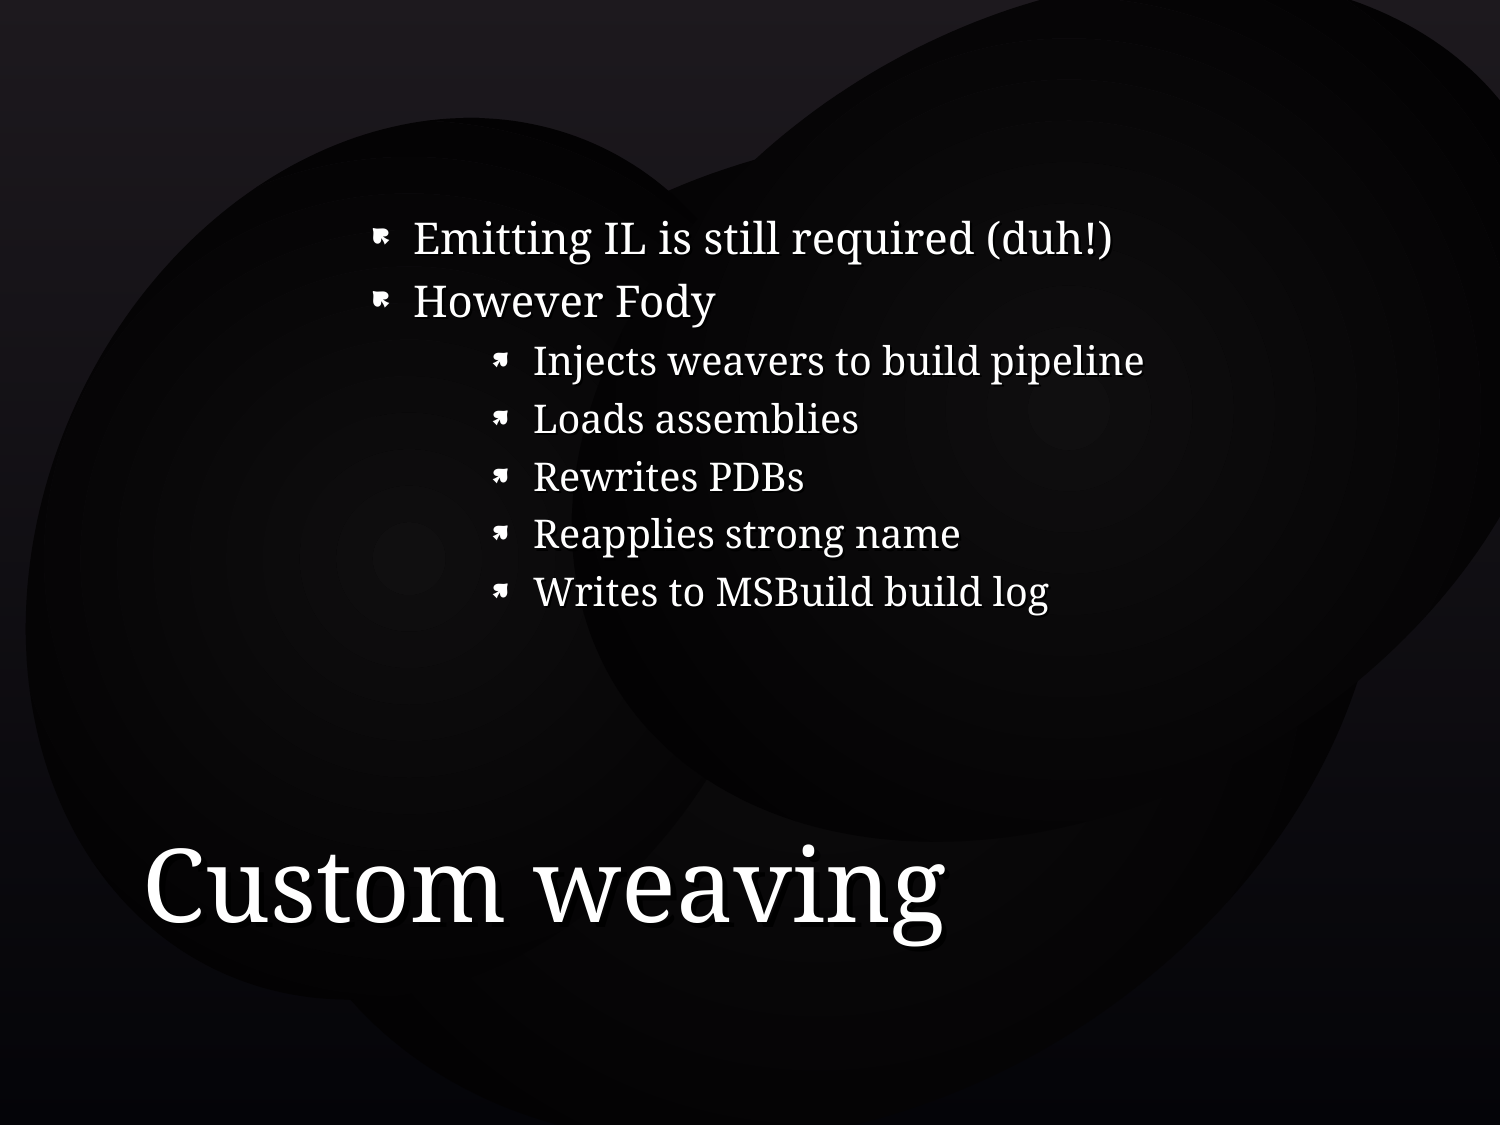

# Emitting IL is still required (duh!)
However Fody
Injects weavers to build pipeline
Loads assemblies
Rewrites PDBs
Reapplies strong name
Writes to MSBuild build log
Custom weaving